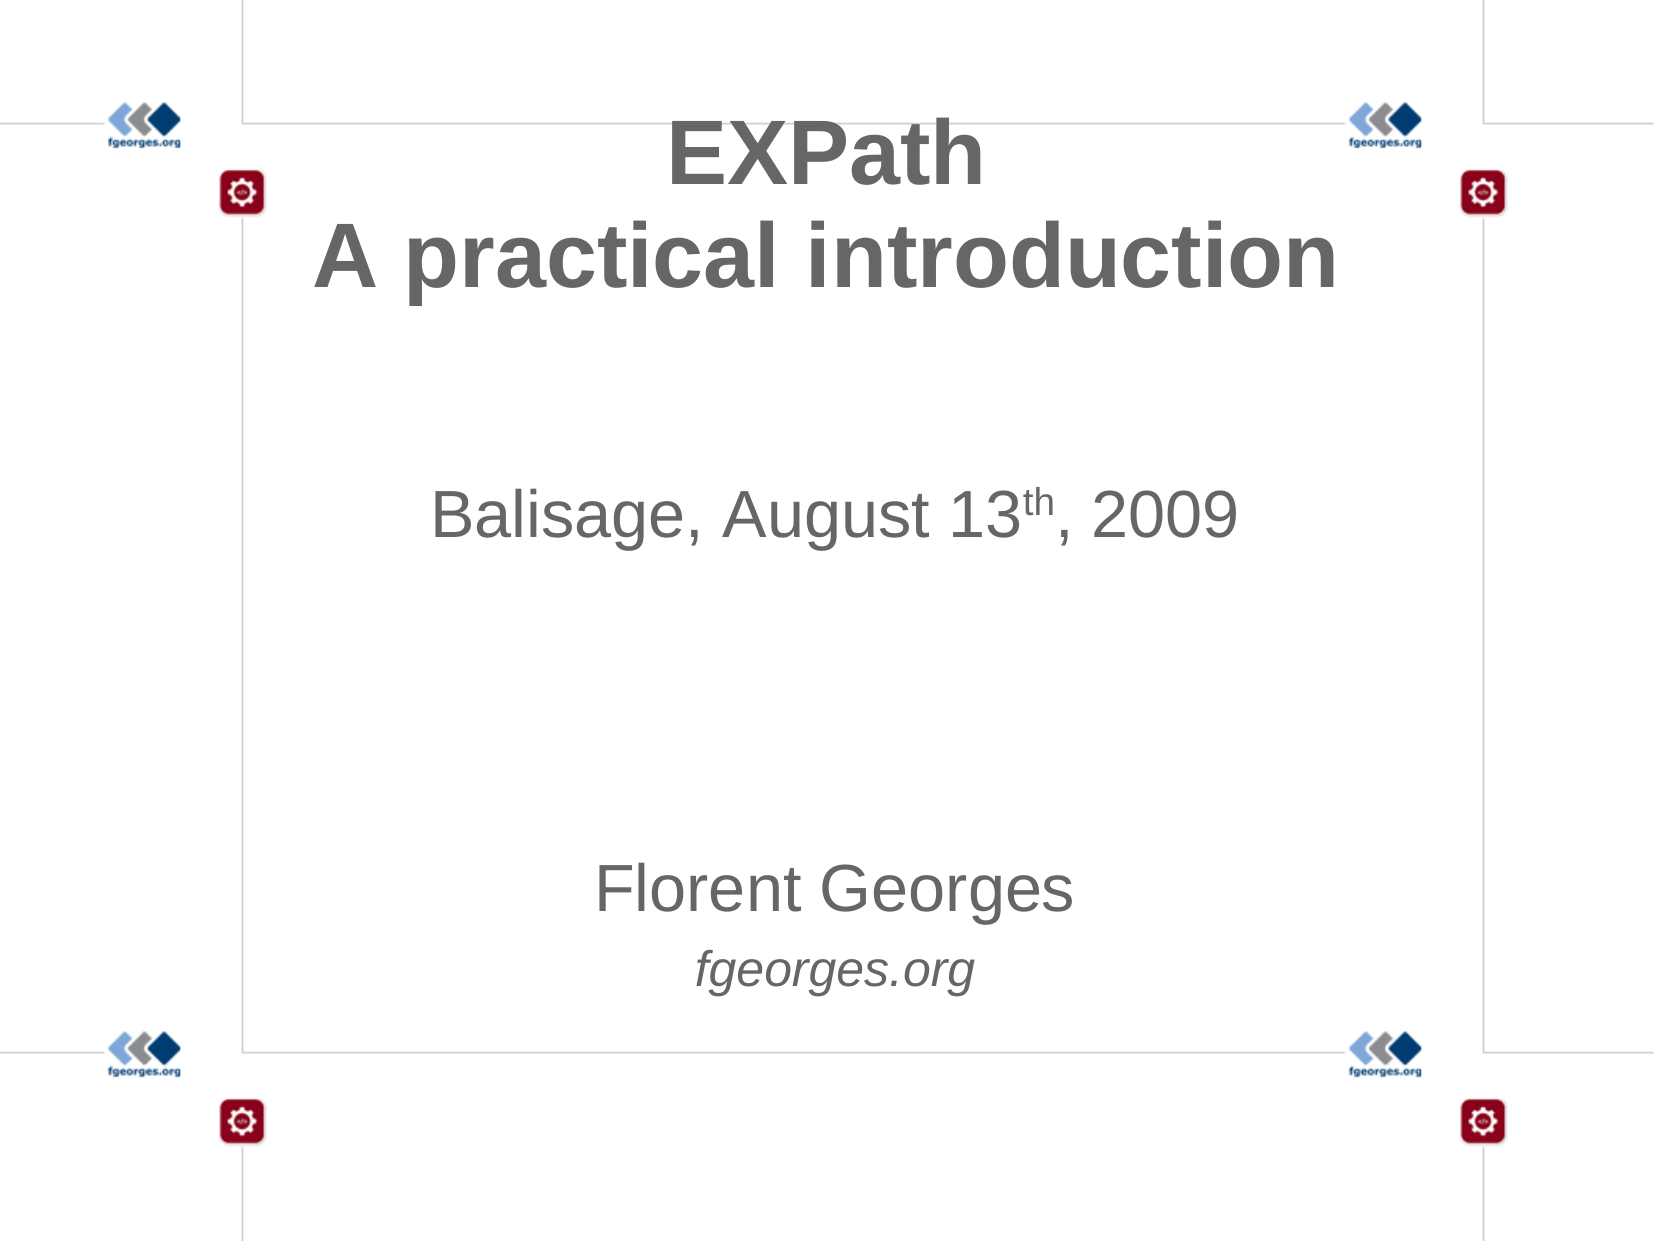

# EXPath A practical introduction
Balisage, August 13th, 2009
Florent Georges
fgeorges.org